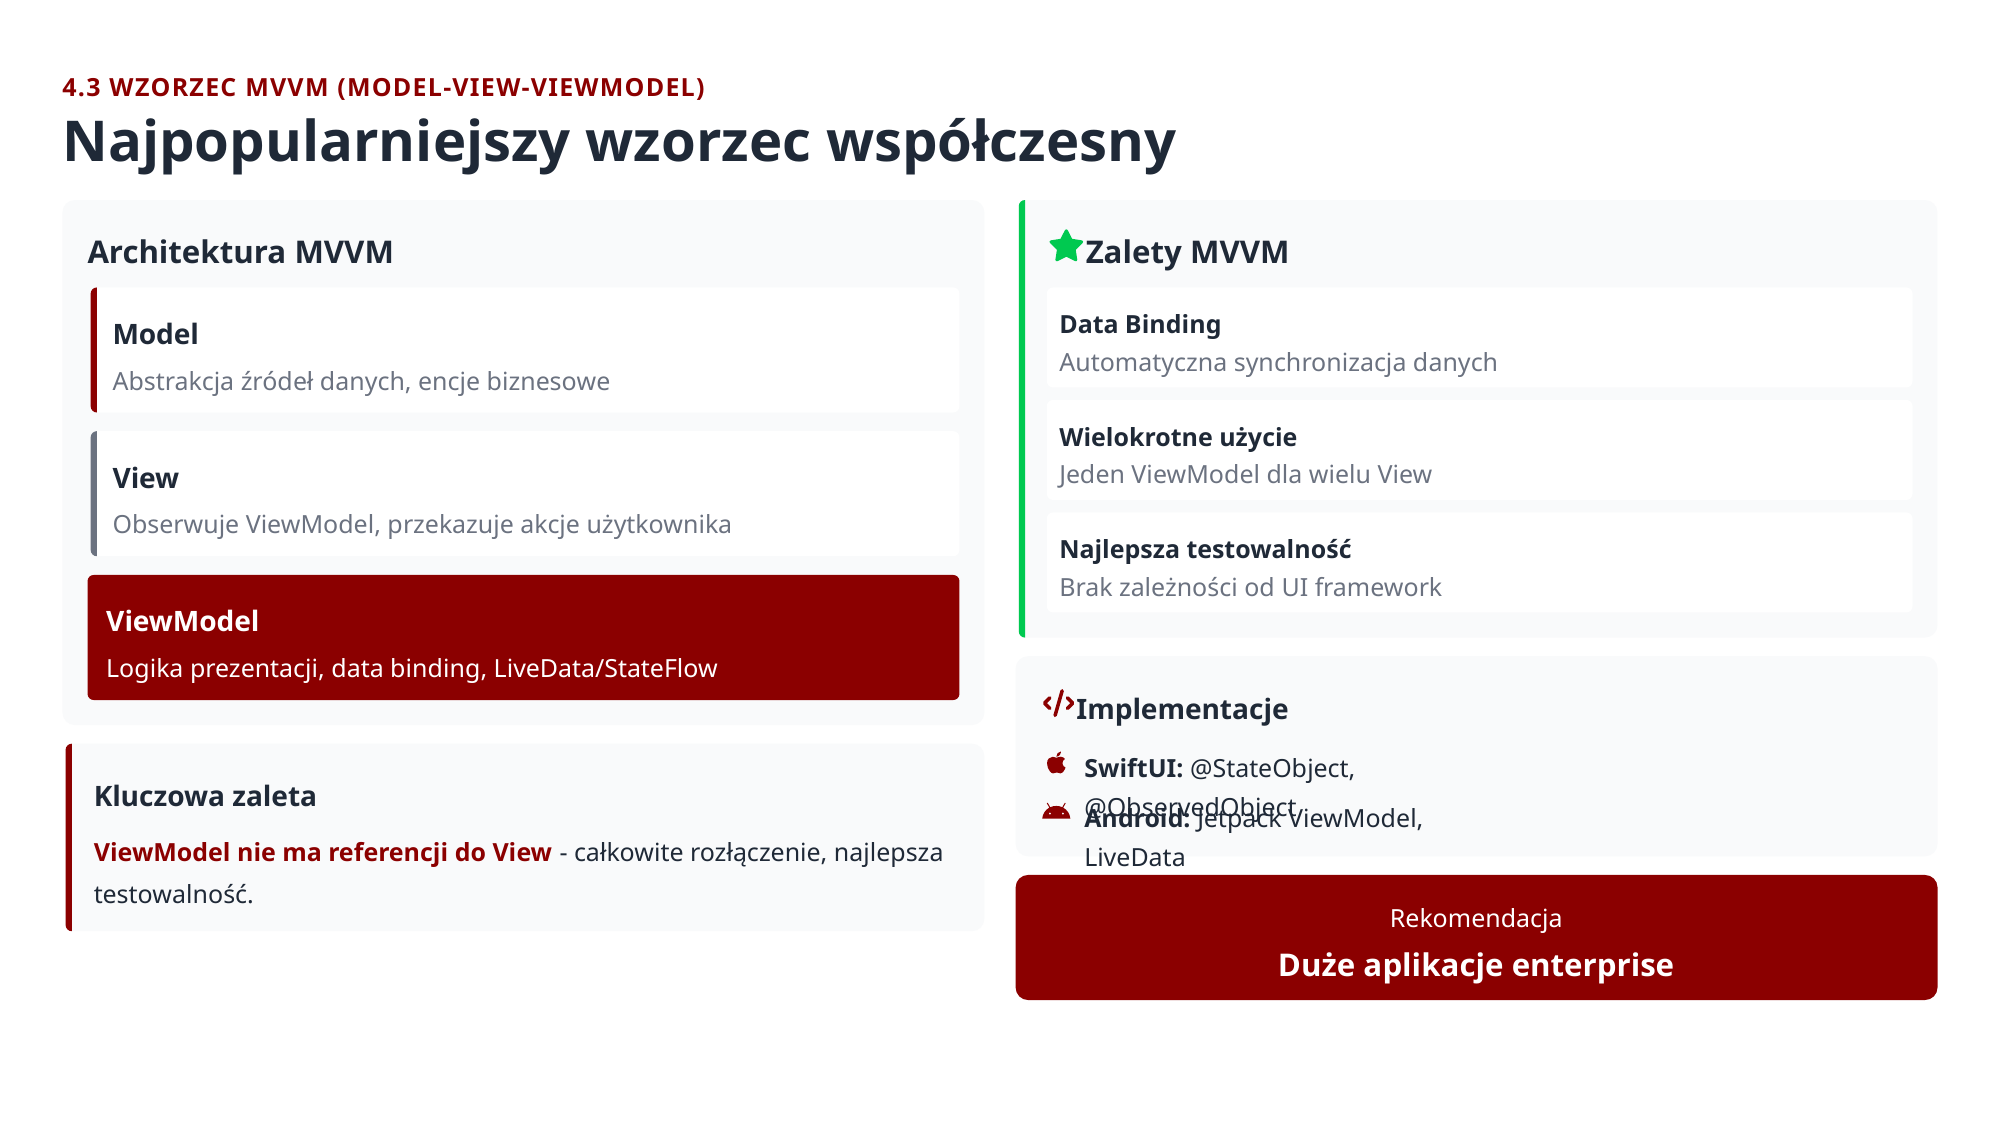

4.3 WZORZEC MVVM (MODEL-VIEW-VIEWMODEL)
Najpopularniejszy wzorzec współczesny
Architektura MVVM
Zalety MVVM
Data Binding
Model
Automatyczna synchronizacja danych
Abstrakcja źródeł danych, encje biznesowe
Wielokrotne użycie
View
Jeden ViewModel dla wielu View
Obserwuje ViewModel, przekazuje akcje użytkownika
Najlepsza testowalność
Brak zależności od UI framework
ViewModel
Logika prezentacji, data binding, LiveData/StateFlow
Implementacje
SwiftUI: @StateObject, @ObservedObject
Kluczowa zaleta
Android: Jetpack ViewModel, LiveData
ViewModel nie ma referencji do View - całkowite rozłączenie, najlepsza testowalność.
Rekomendacja
Duże aplikacje enterprise